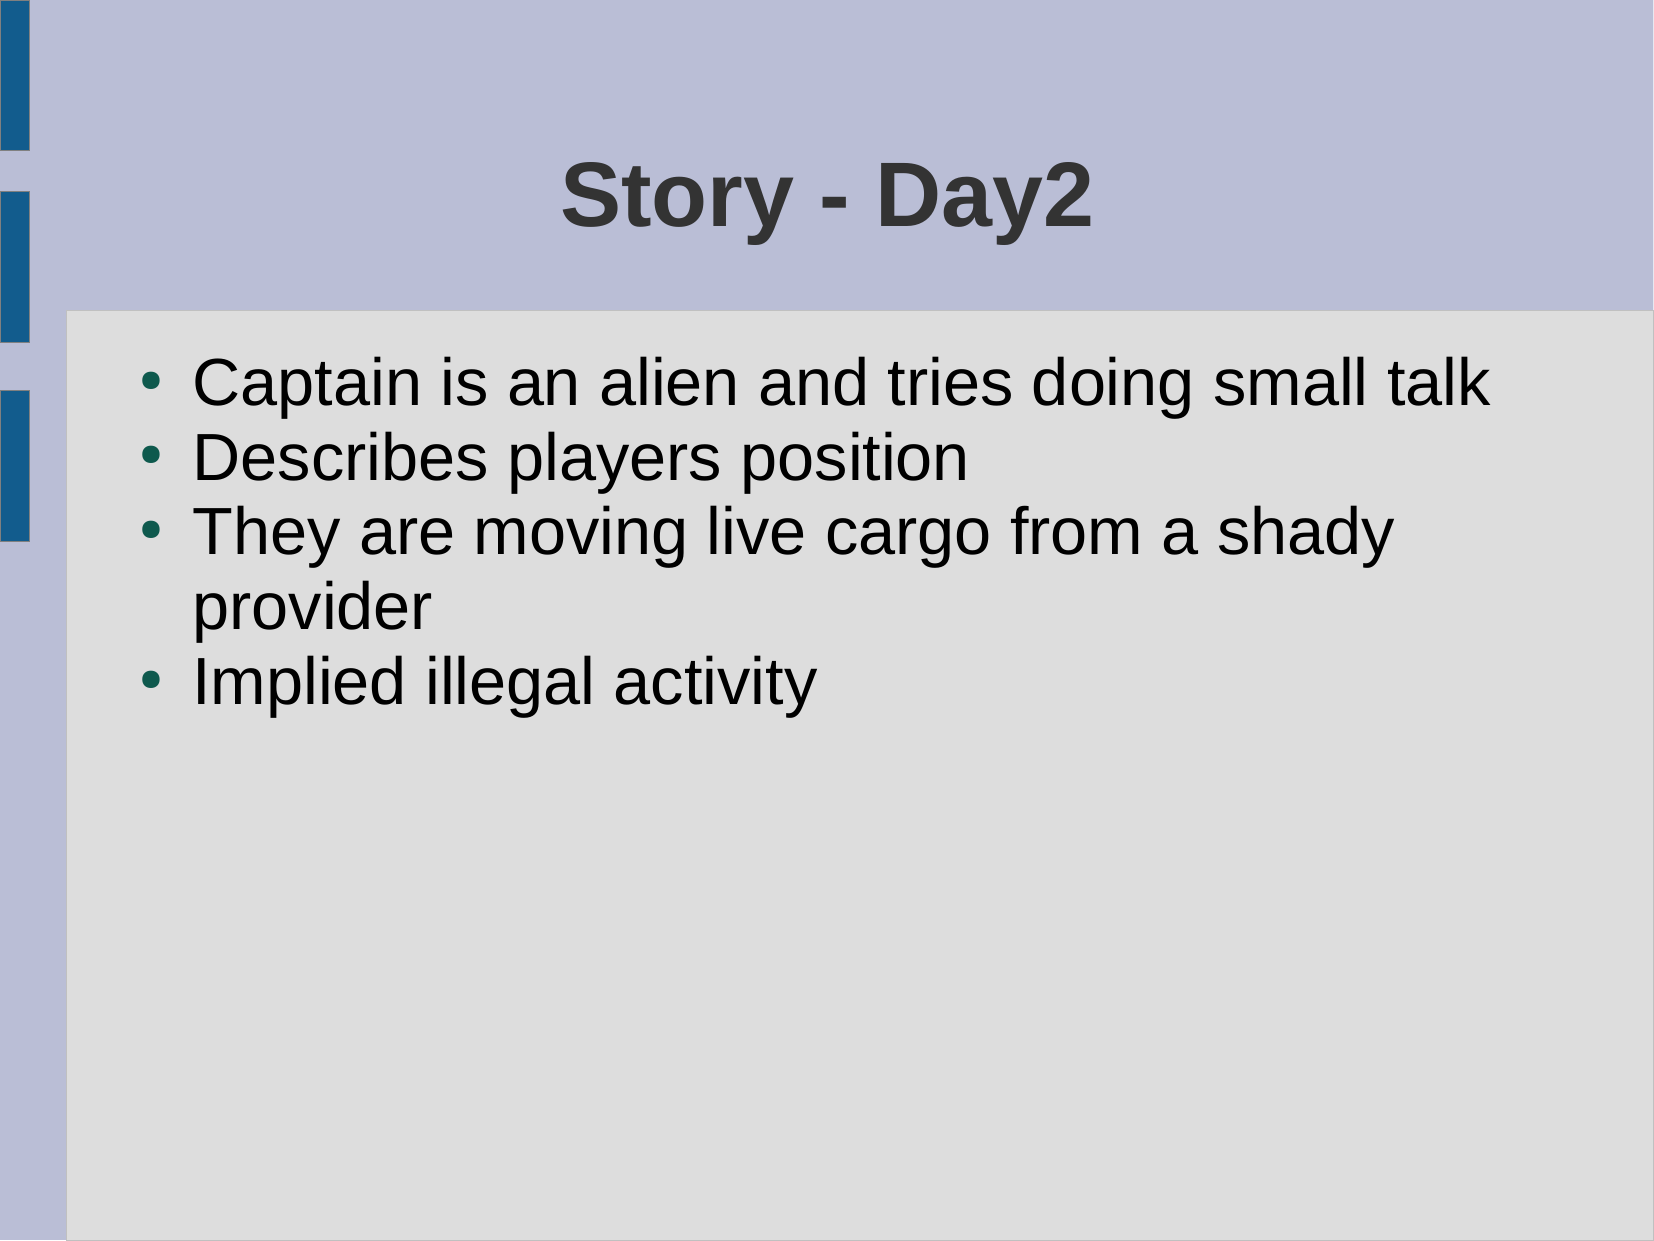

# Story - Day2
Captain is an alien and tries doing small talk
Describes players position
They are moving live cargo from a shady provider
Implied illegal activity